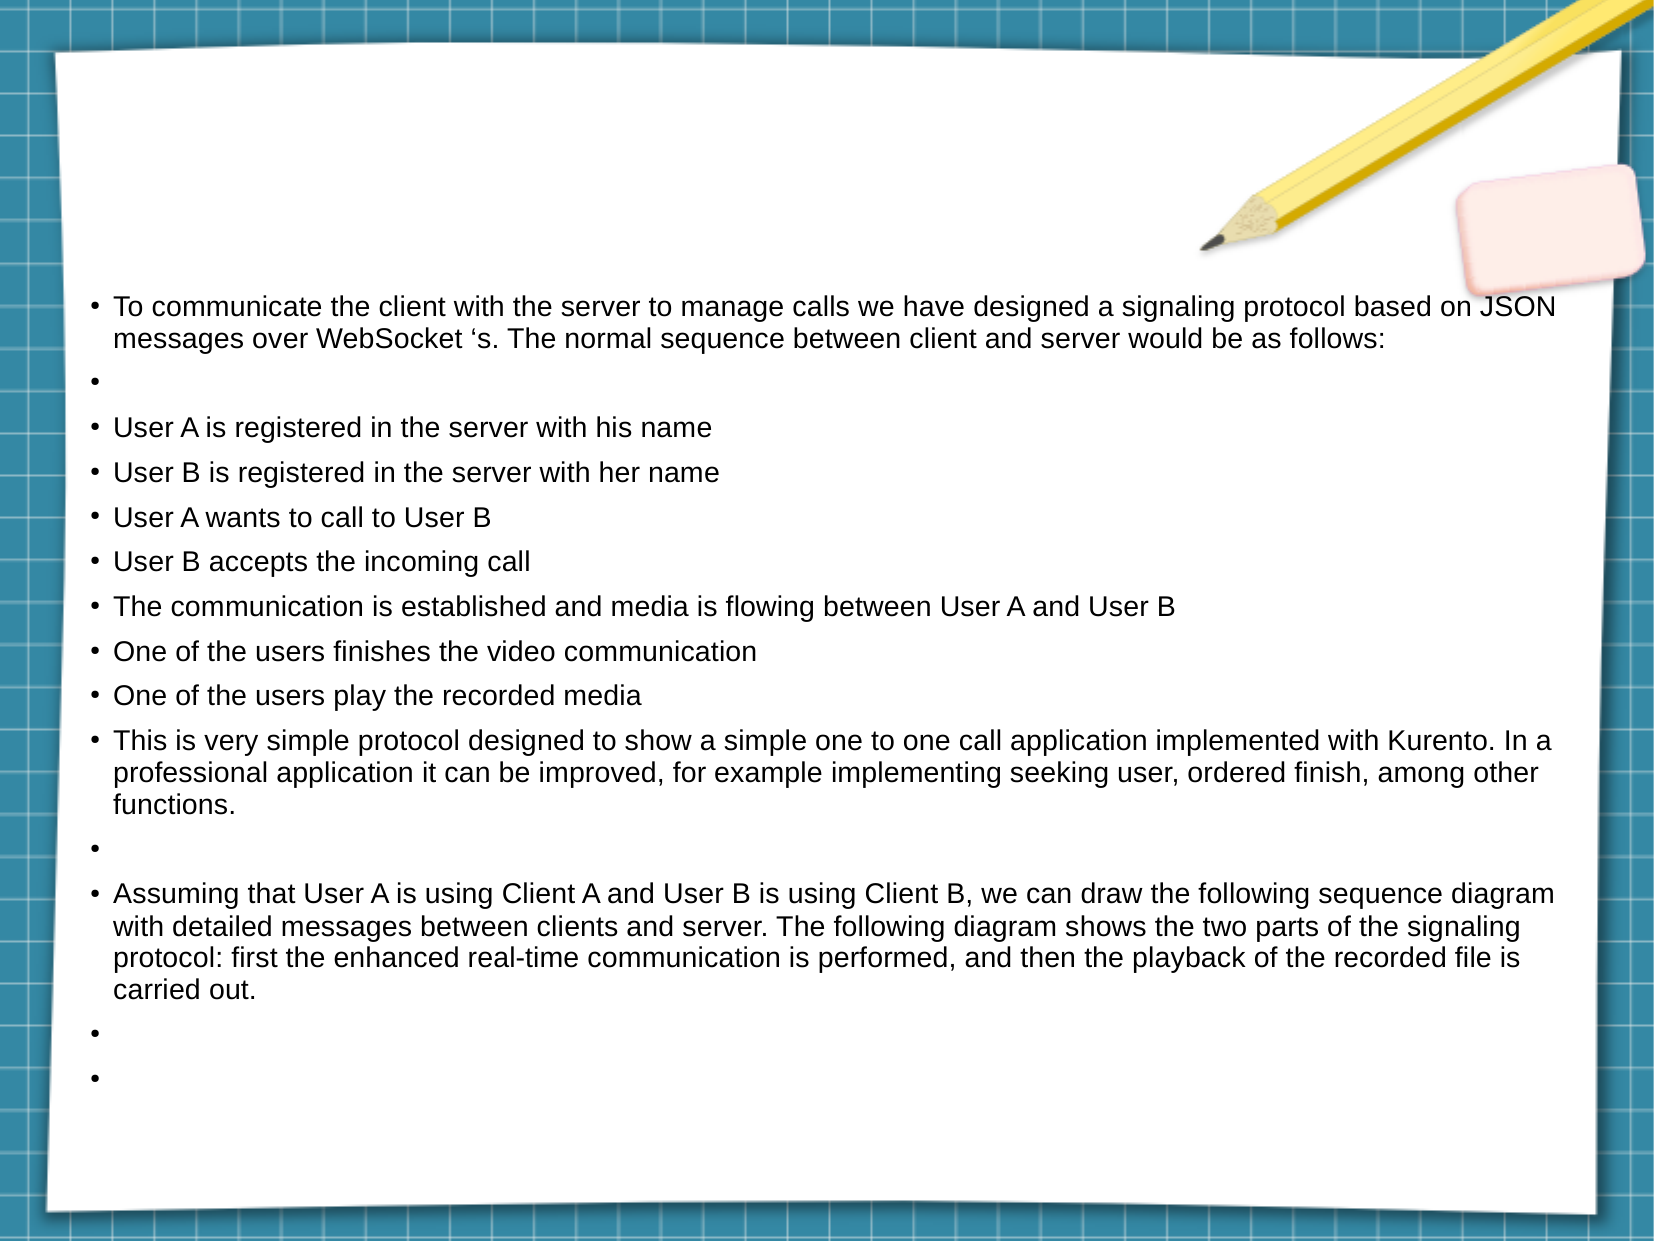

#
To communicate the client with the server to manage calls we have designed a signaling protocol based on JSON messages over WebSocket ‘s. The normal sequence between client and server would be as follows:
User A is registered in the server with his name
User B is registered in the server with her name
User A wants to call to User B
User B accepts the incoming call
The communication is established and media is flowing between User A and User B
One of the users finishes the video communication
One of the users play the recorded media
This is very simple protocol designed to show a simple one to one call application implemented with Kurento. In a professional application it can be improved, for example implementing seeking user, ordered finish, among other functions.
Assuming that User A is using Client A and User B is using Client B, we can draw the following sequence diagram with detailed messages between clients and server. The following diagram shows the two parts of the signaling protocol: first the enhanced real-time communication is performed, and then the playback of the recorded file is carried out.